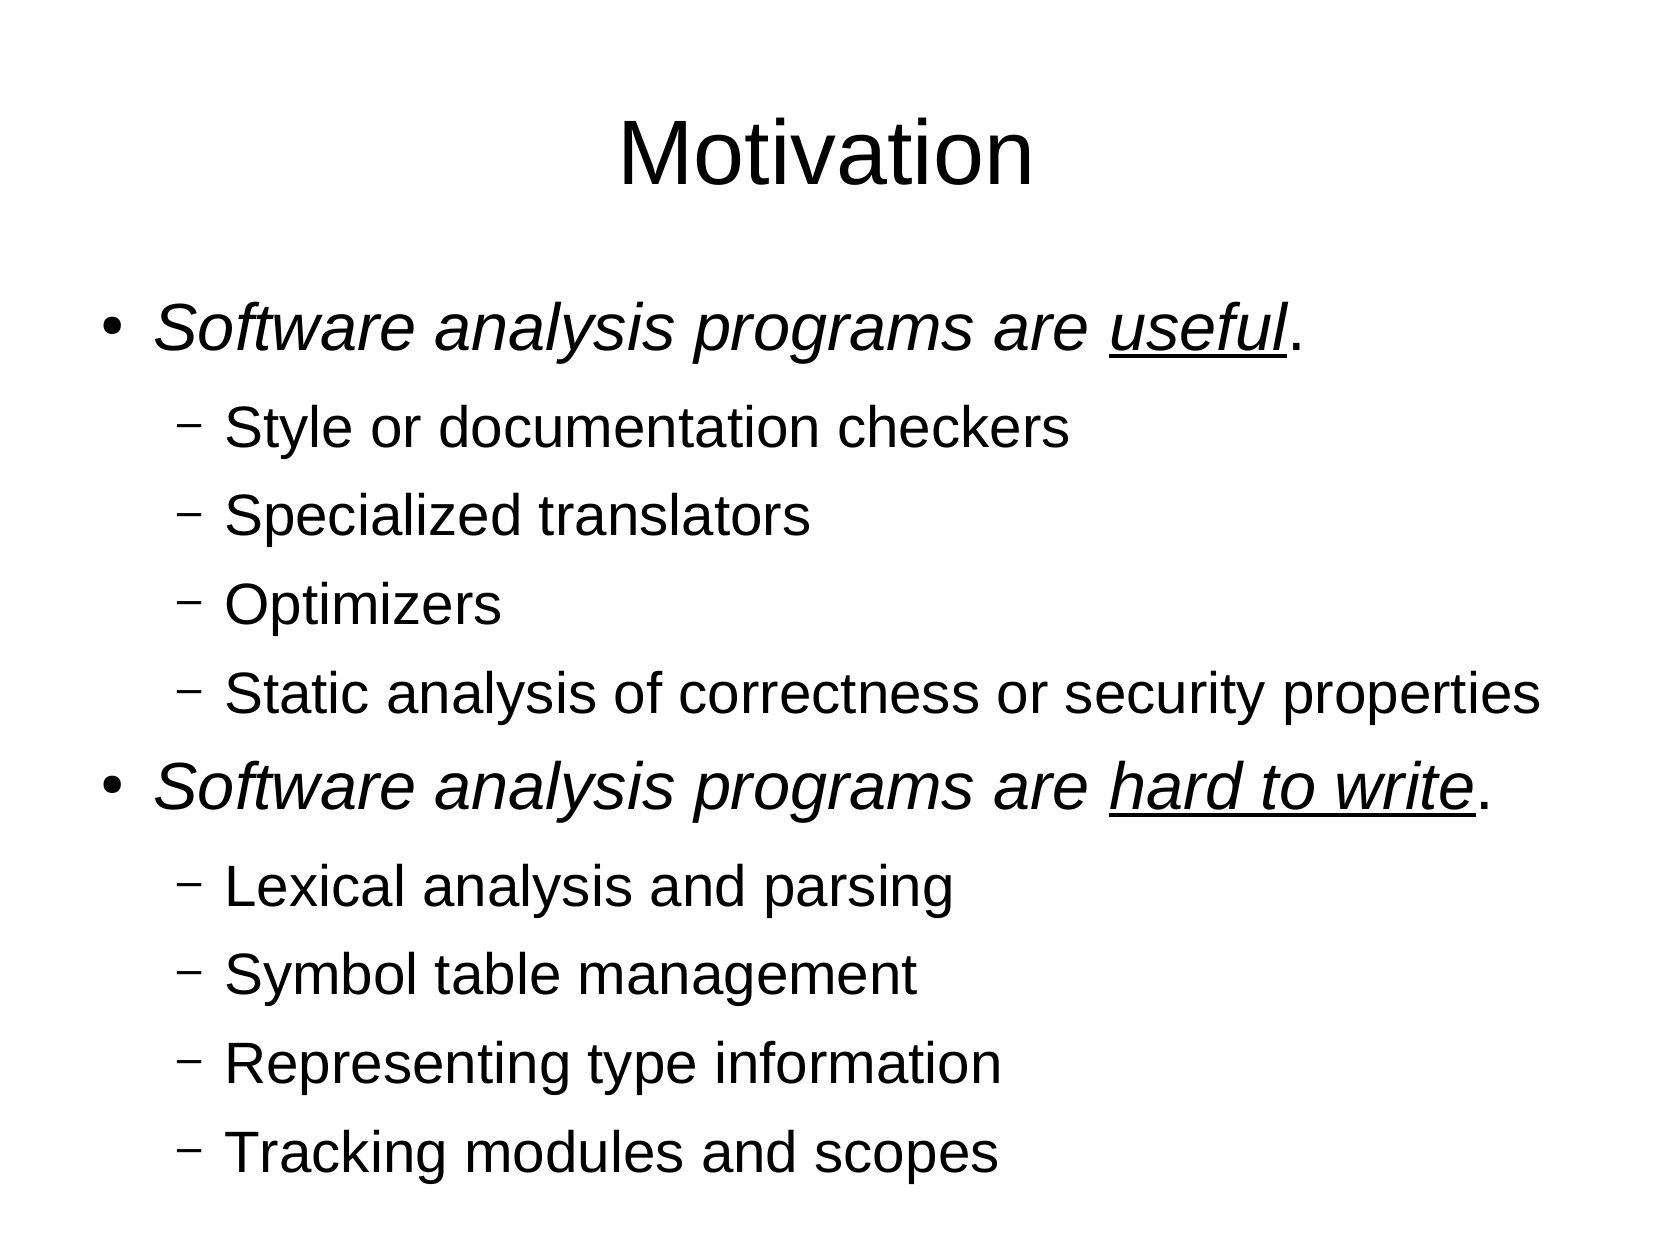

# Motivation
Software analysis programs are useful.
Style or documentation checkers
Specialized translators
Optimizers
Static analysis of correctness or security properties
Software analysis programs are hard to write.
Lexical analysis and parsing
Symbol table management
Representing type information
Tracking modules and scopes